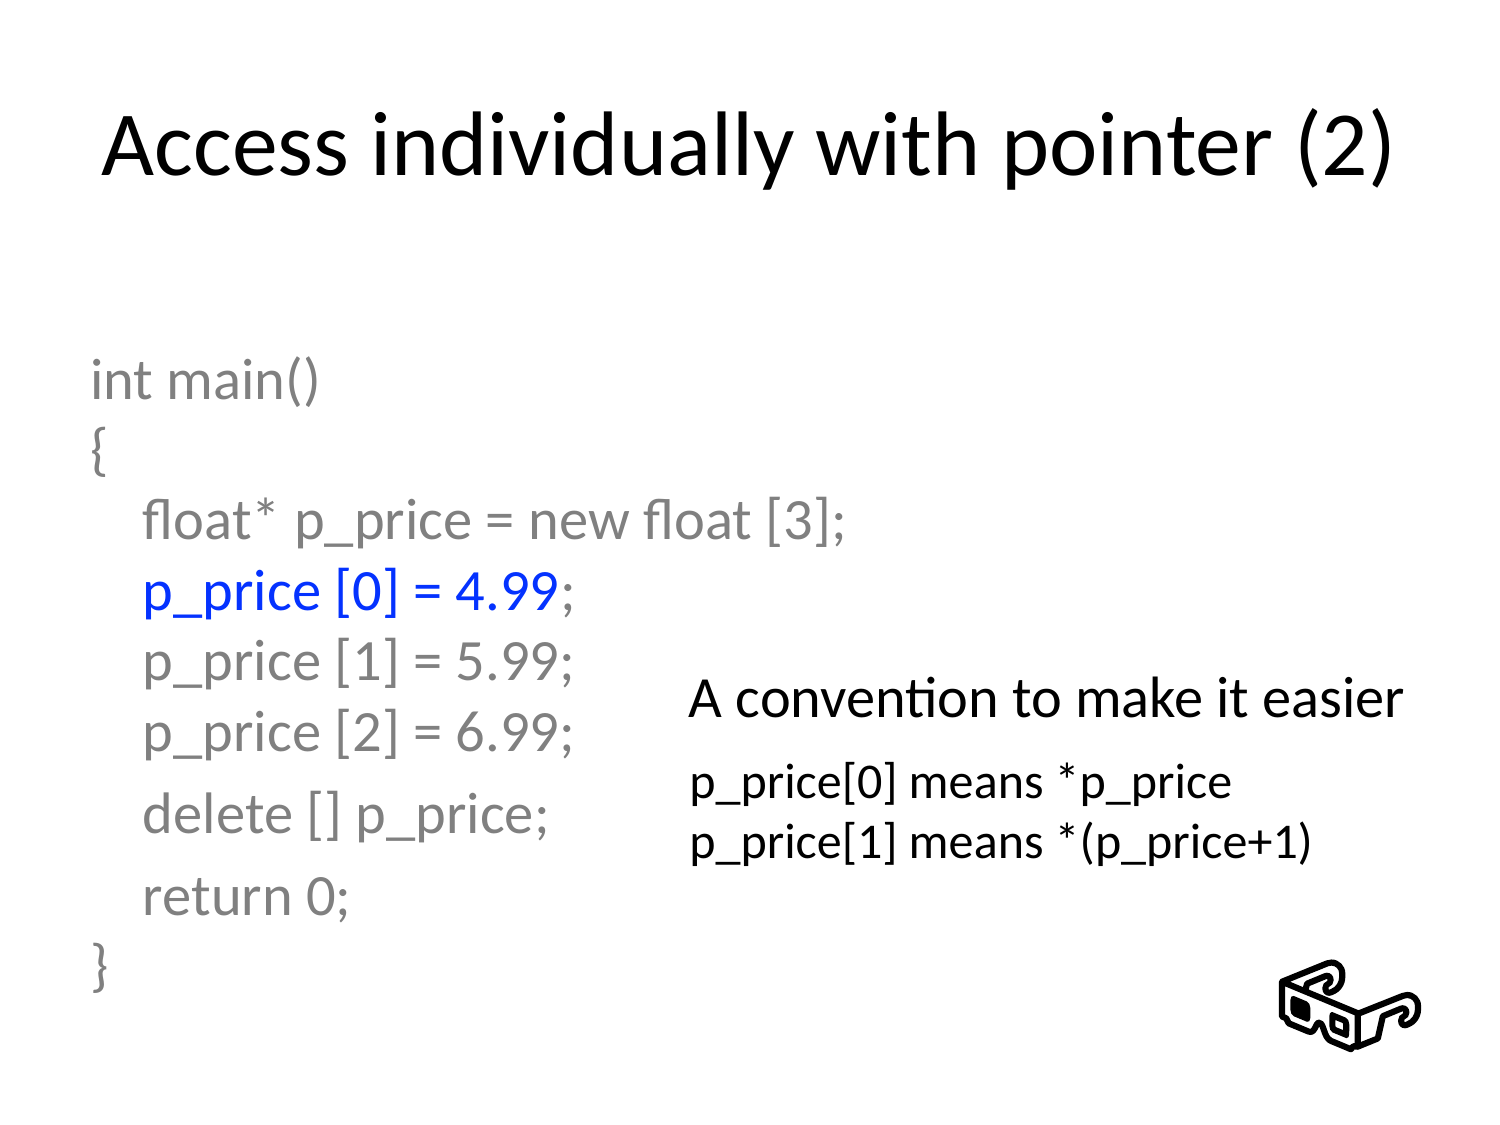

# Access individually with pointer (2)
int main()
{
 float* p_price = new float [3];
 p_price [0] = 4.99;
 p_price [1] = 5.99;
 p_price [2] = 6.99;
 delete [] p_price;
 return 0;
}
A convention to make it easier
p_price[0] means *p_price
p_price[1] means *(p_price+1)